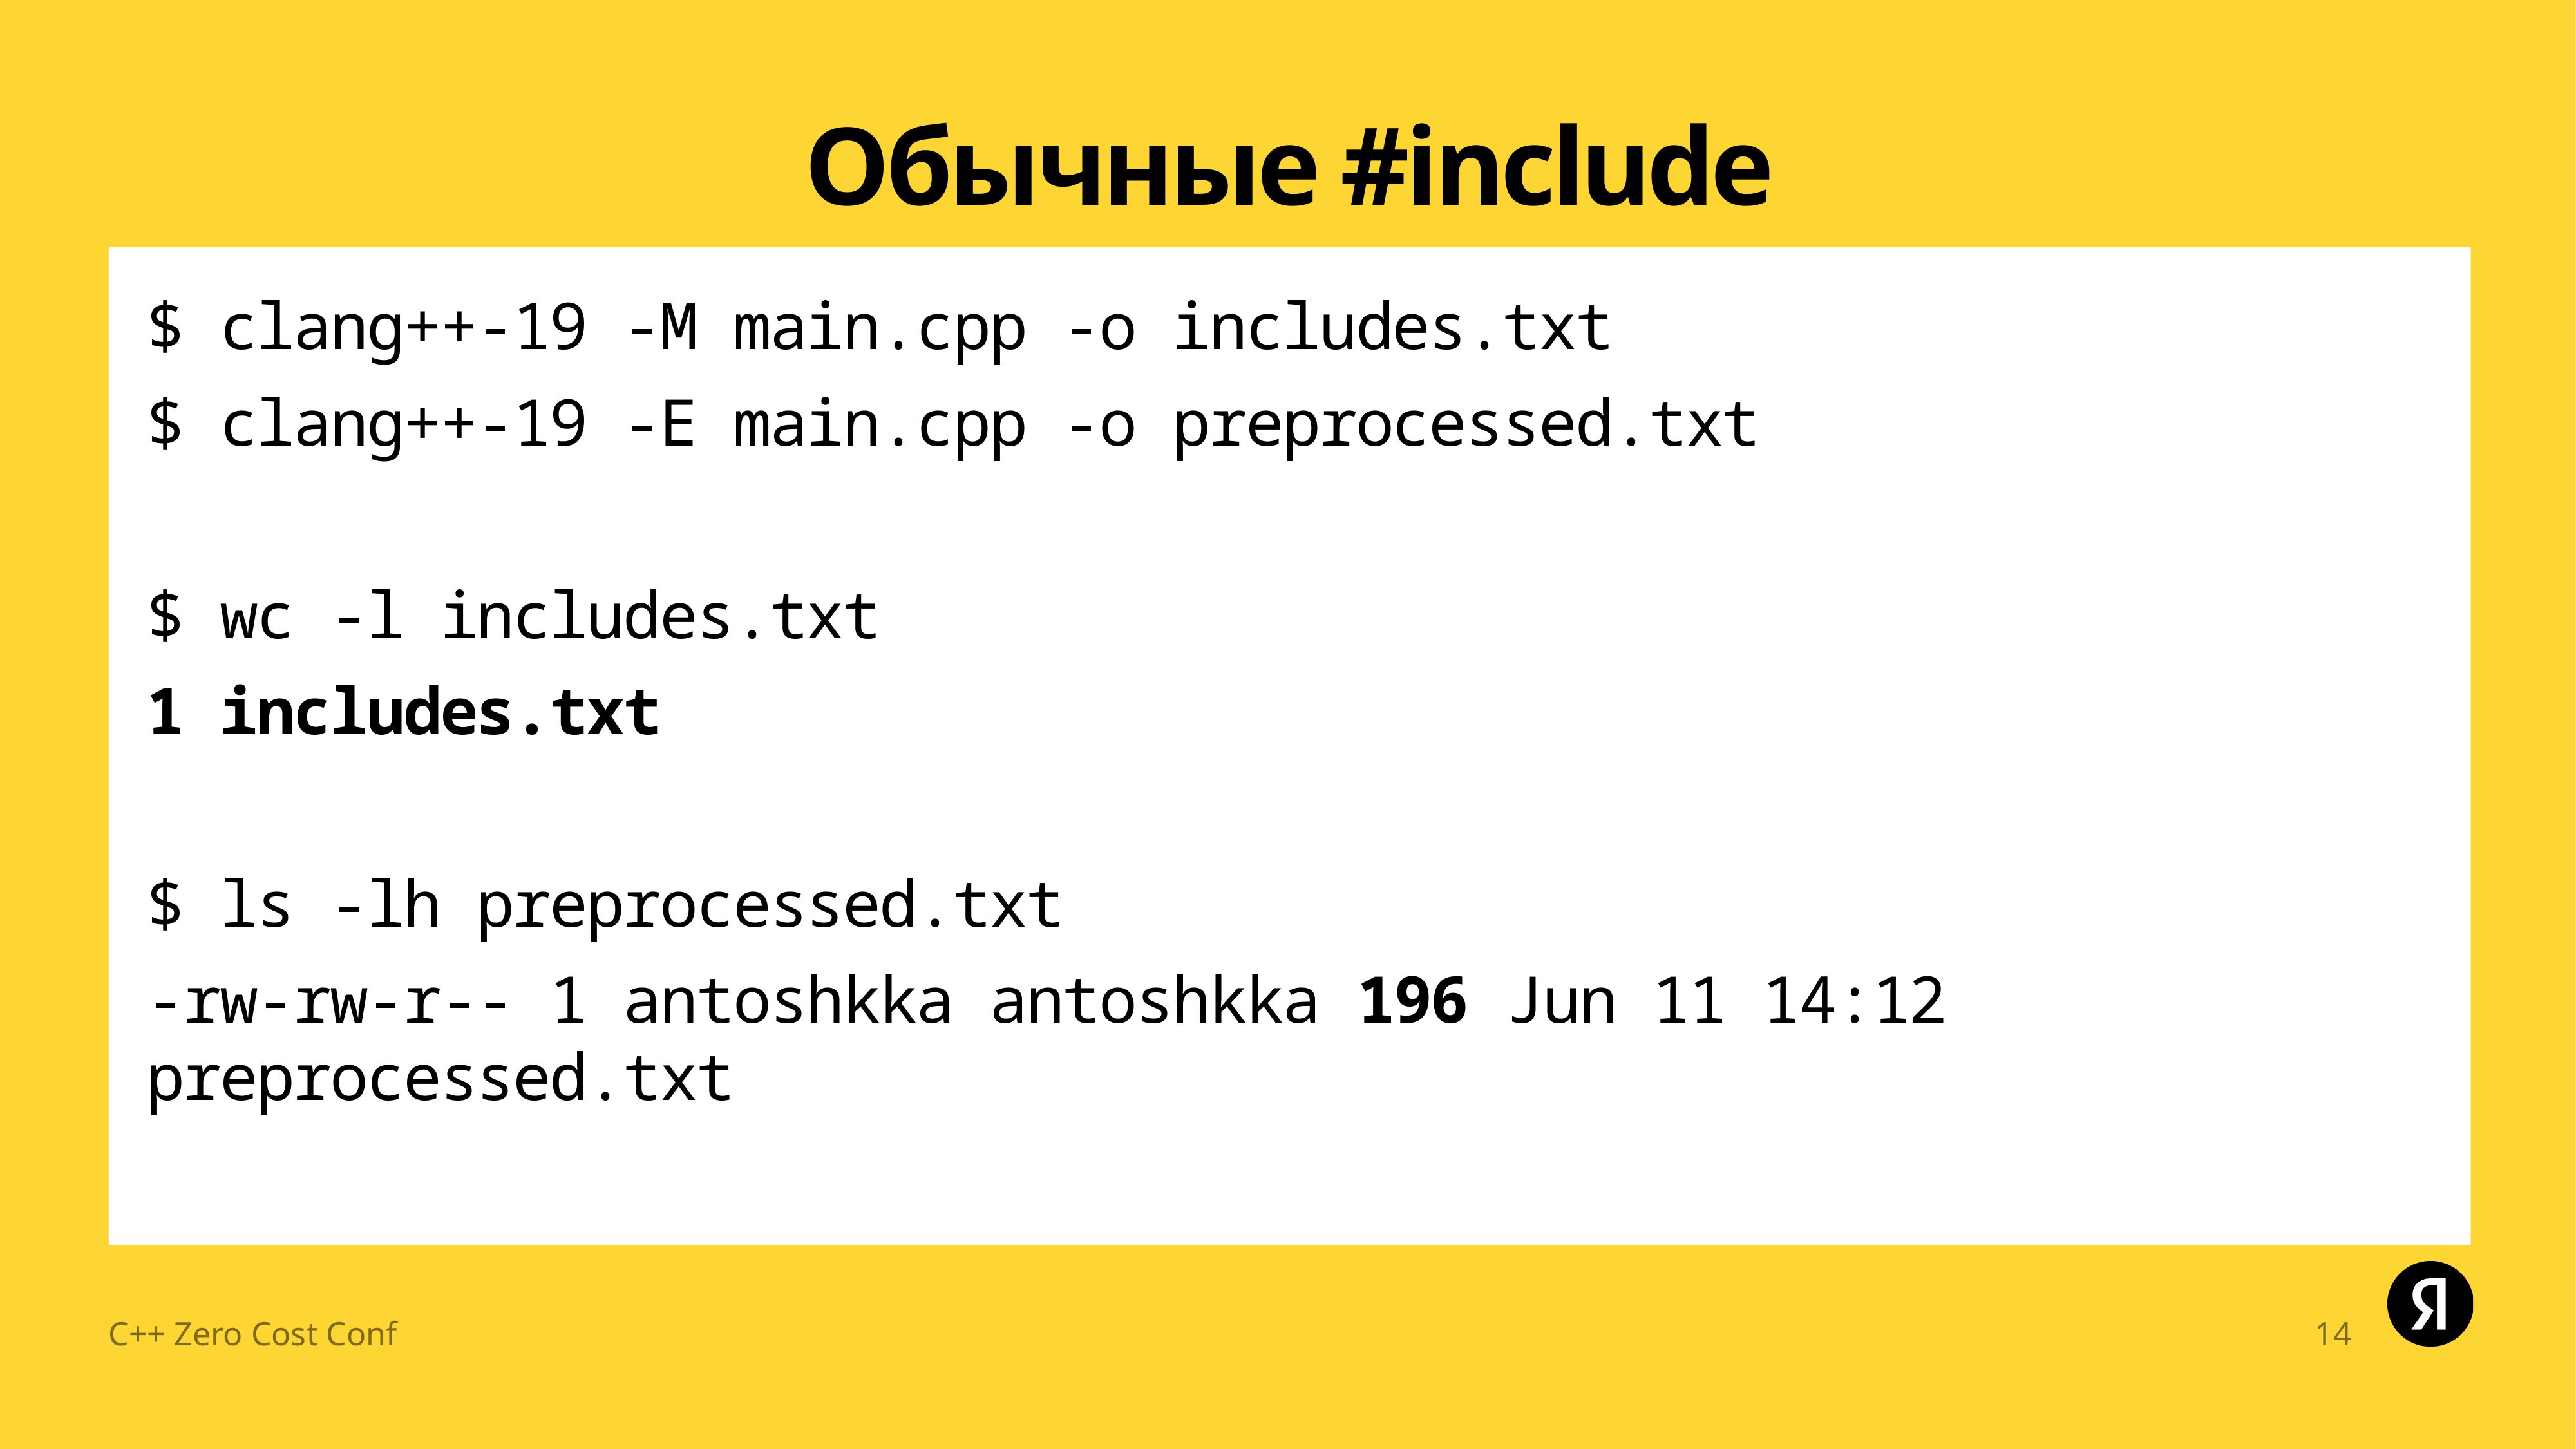

Обычные #include
# $ clang++-19 -M main.cpp -o includes.txt
$ clang++-19 -E main.cpp -o preprocessed.txt
$ wc -l includes.txt
1 includes.txt
$ ls -lh preprocessed.txt
-rw-rw-r-- 1 antoshkka antoshkka 196 Jun 11 14:12 preprocessed.txt
C++ Zero Cost Conf
14